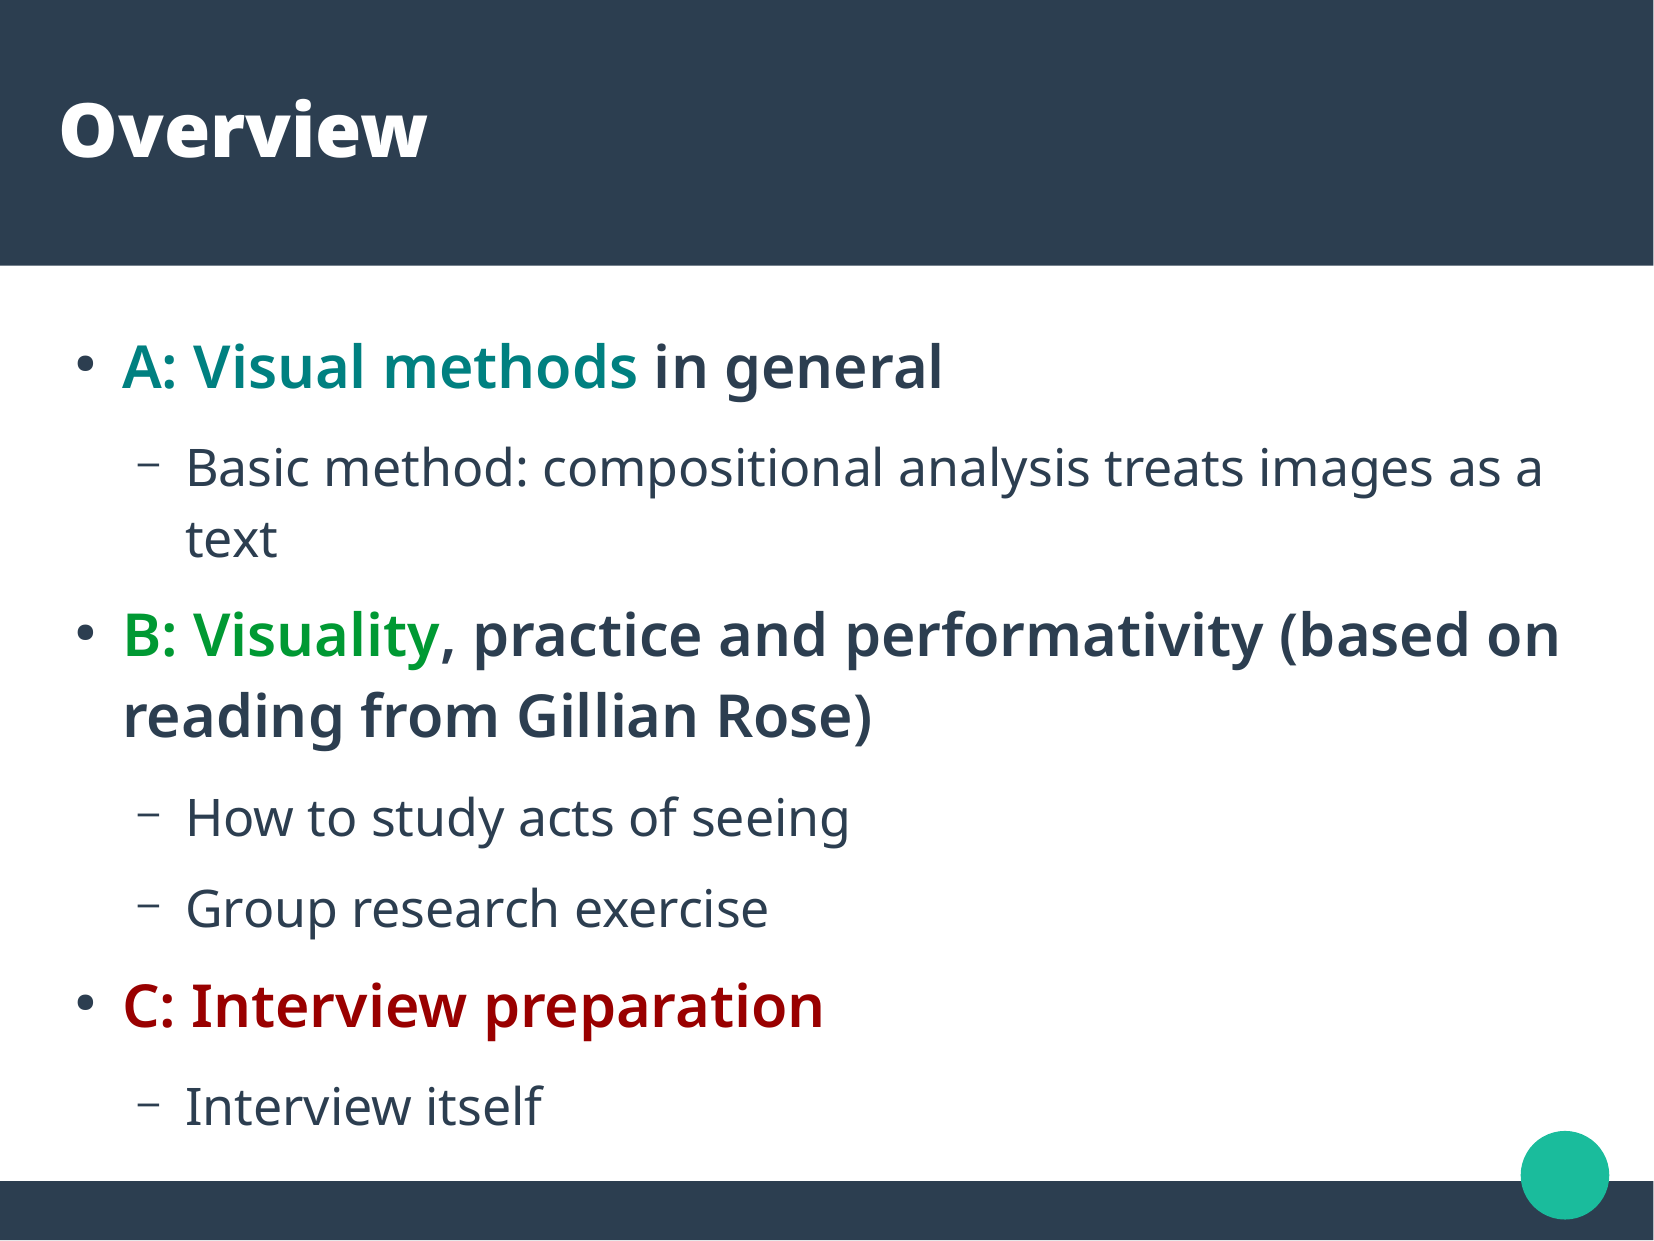

# Overview
A: Visual methods in general
Basic method: compositional analysis treats images as a text
B: Visuality, practice and performativity (based on reading from Gillian Rose)
How to study acts of seeing
Group research exercise
C: Interview preparation
Interview itself